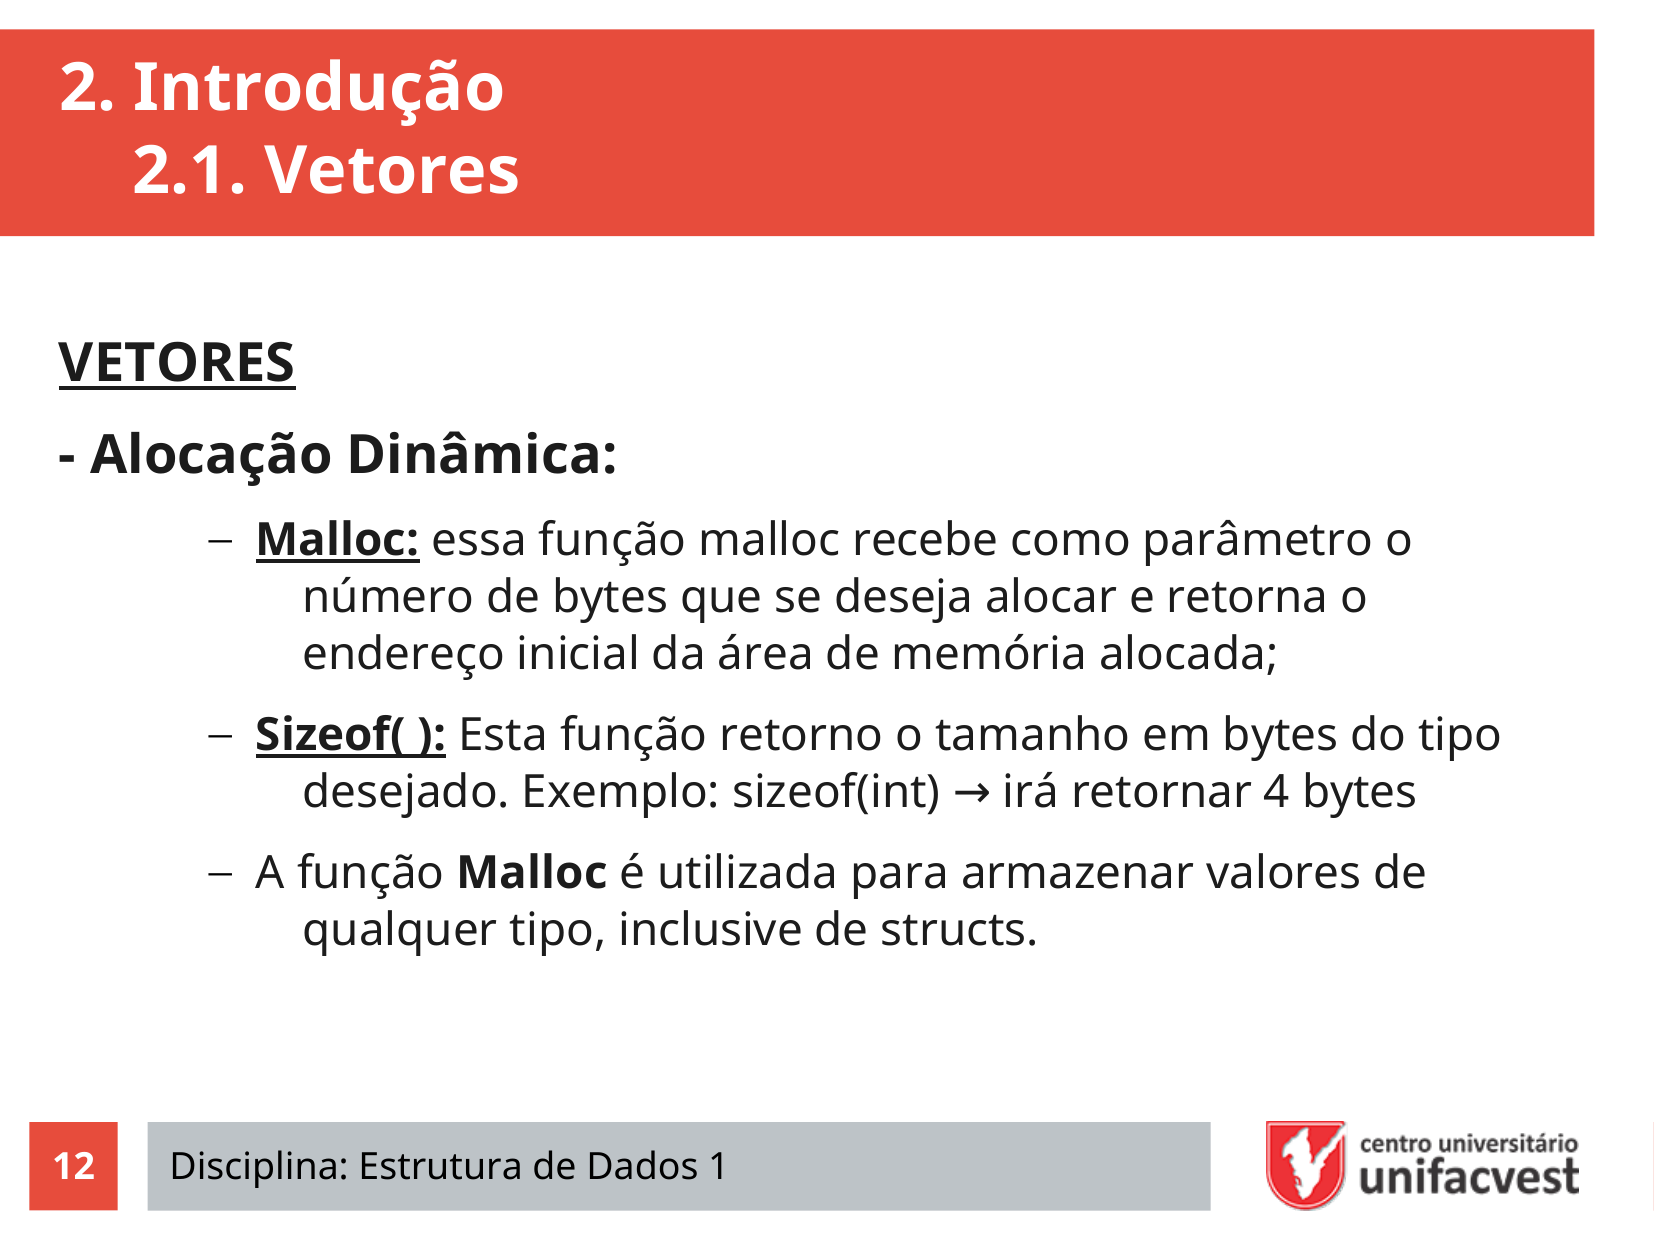

# 2. Introdução 2.1. Vetores
VETORES
- Alocação Dinâmica:
Malloc: essa função malloc recebe como parâmetro o número de bytes que se deseja alocar e retorna o endereço inicial da área de memória alocada;
Sizeof( ): Esta função retorno o tamanho em bytes do tipo desejado. Exemplo: sizeof(int) → irá retornar 4 bytes
A função Malloc é utilizada para armazenar valores de qualquer tipo, inclusive de structs.
12
Disciplina: Estrutura de Dados 1